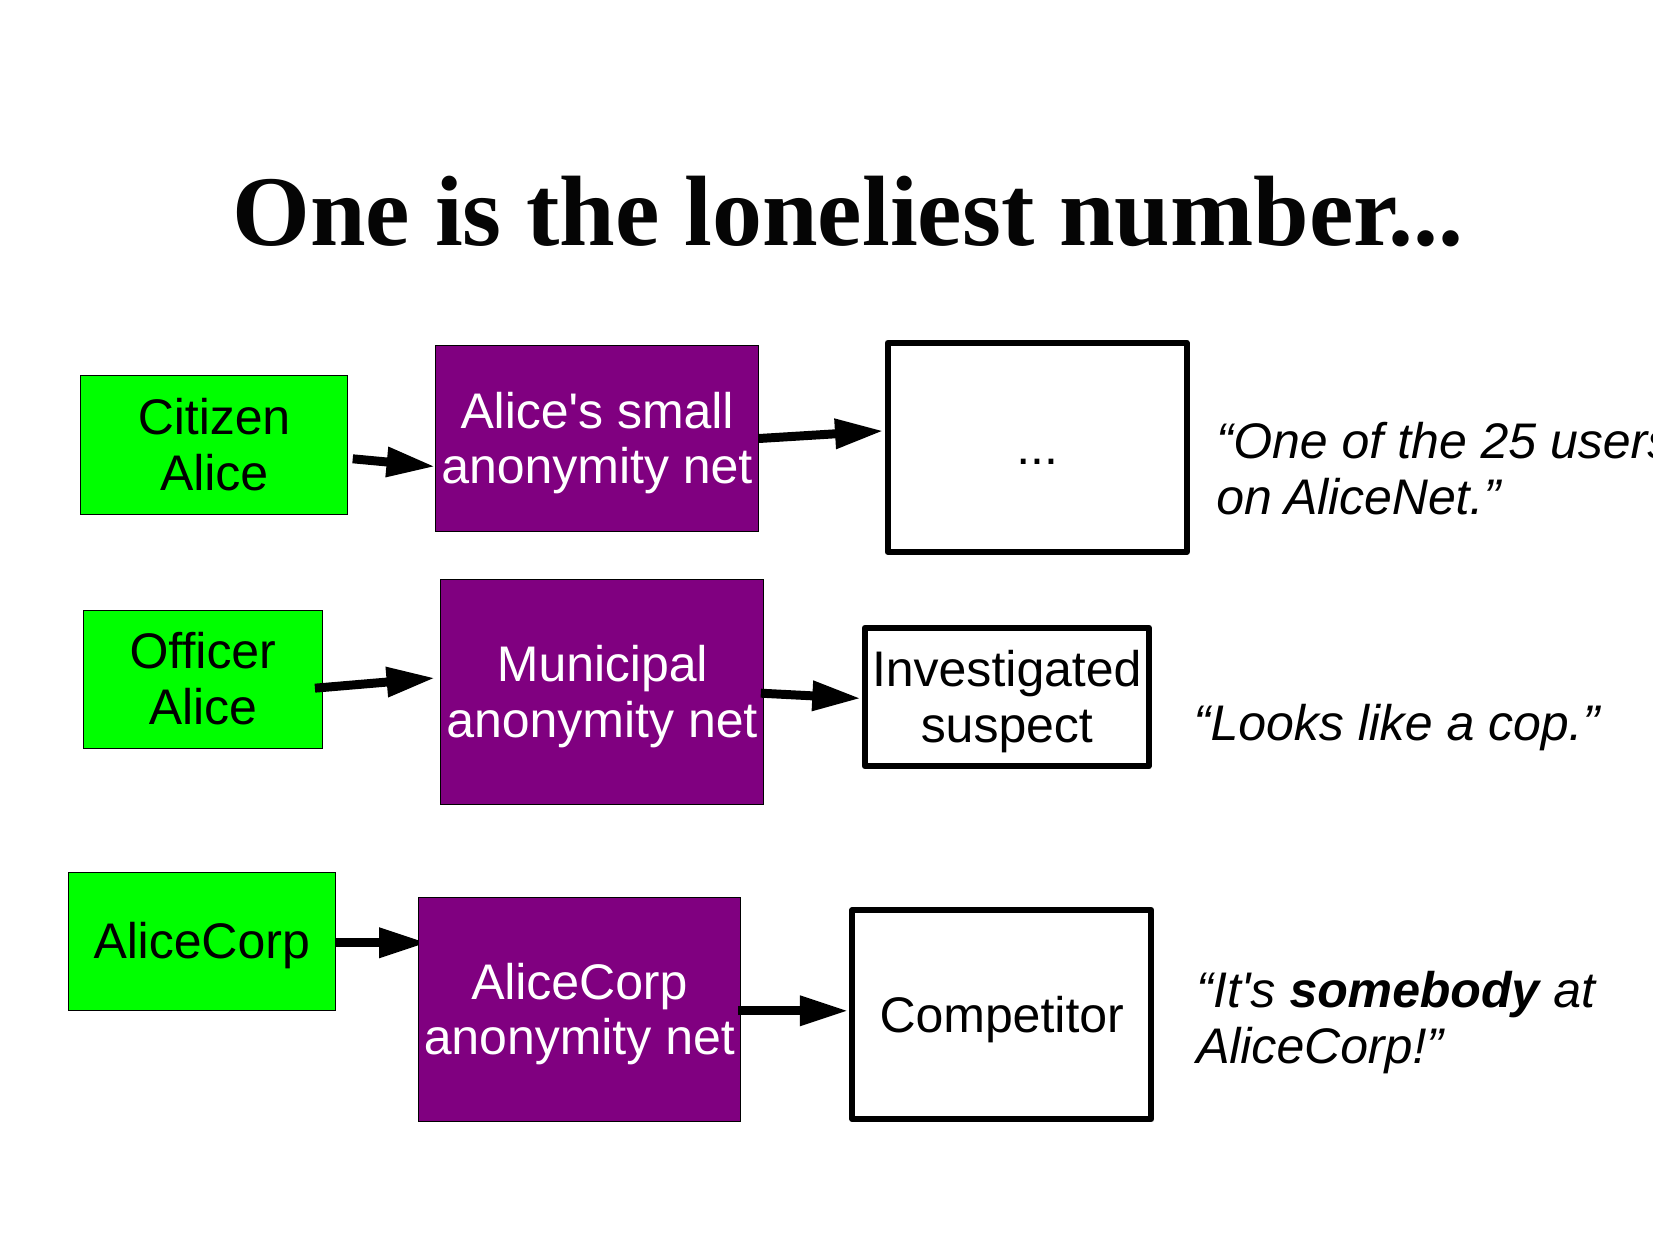

# One is the loneliest number...
...
Alice's small
anonymity net
Citizen
Alice
“One of the 25 users
on AliceNet.”
Municipal
anonymity net
Officer
Alice
Investigated
suspect
“Looks like a cop.”
AliceCorp
AliceCorp
anonymity net
Competitor
“It's somebody at
AliceCorp!”